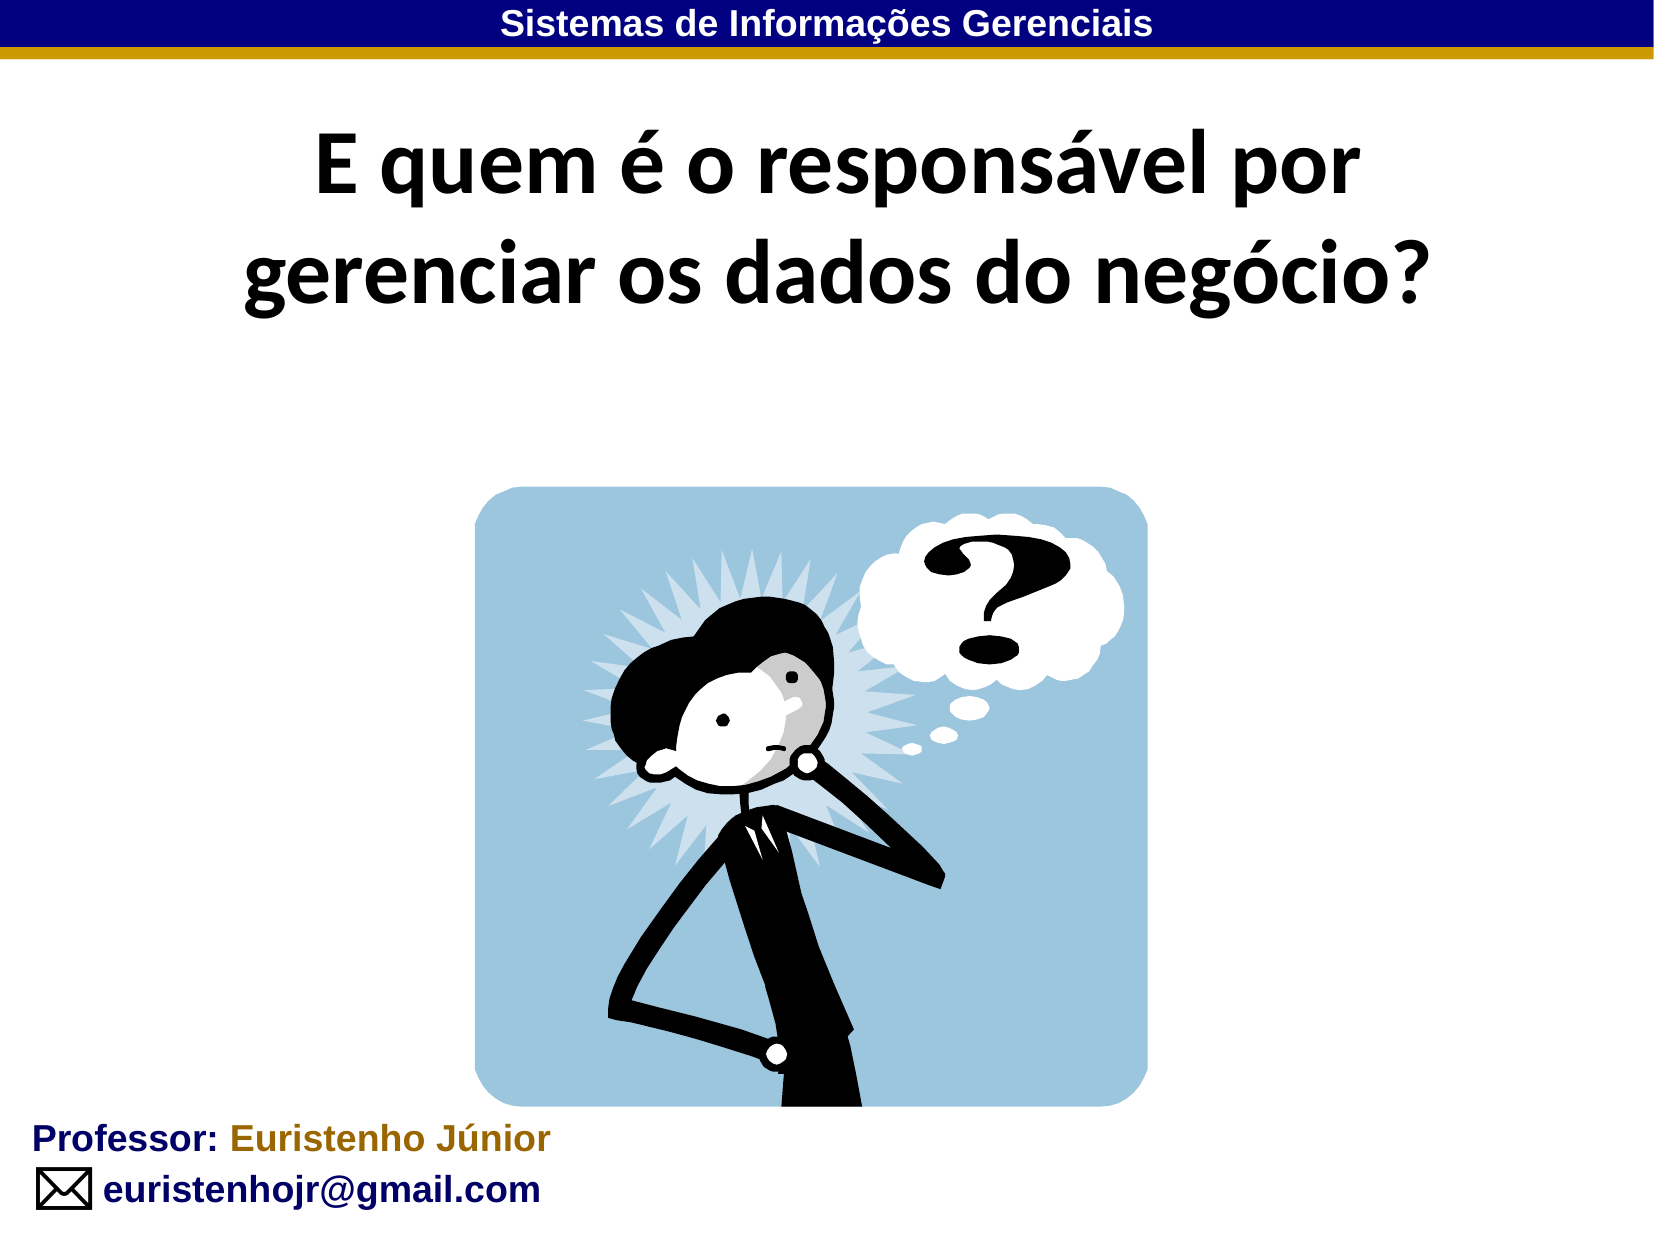

Empreendedorismo
Sistemas de Informações Gerenciais
# E quem é o responsável por gerenciar os dados do negócio?
Professor: Euristenho Júnior
euristenhojr@gmail.com